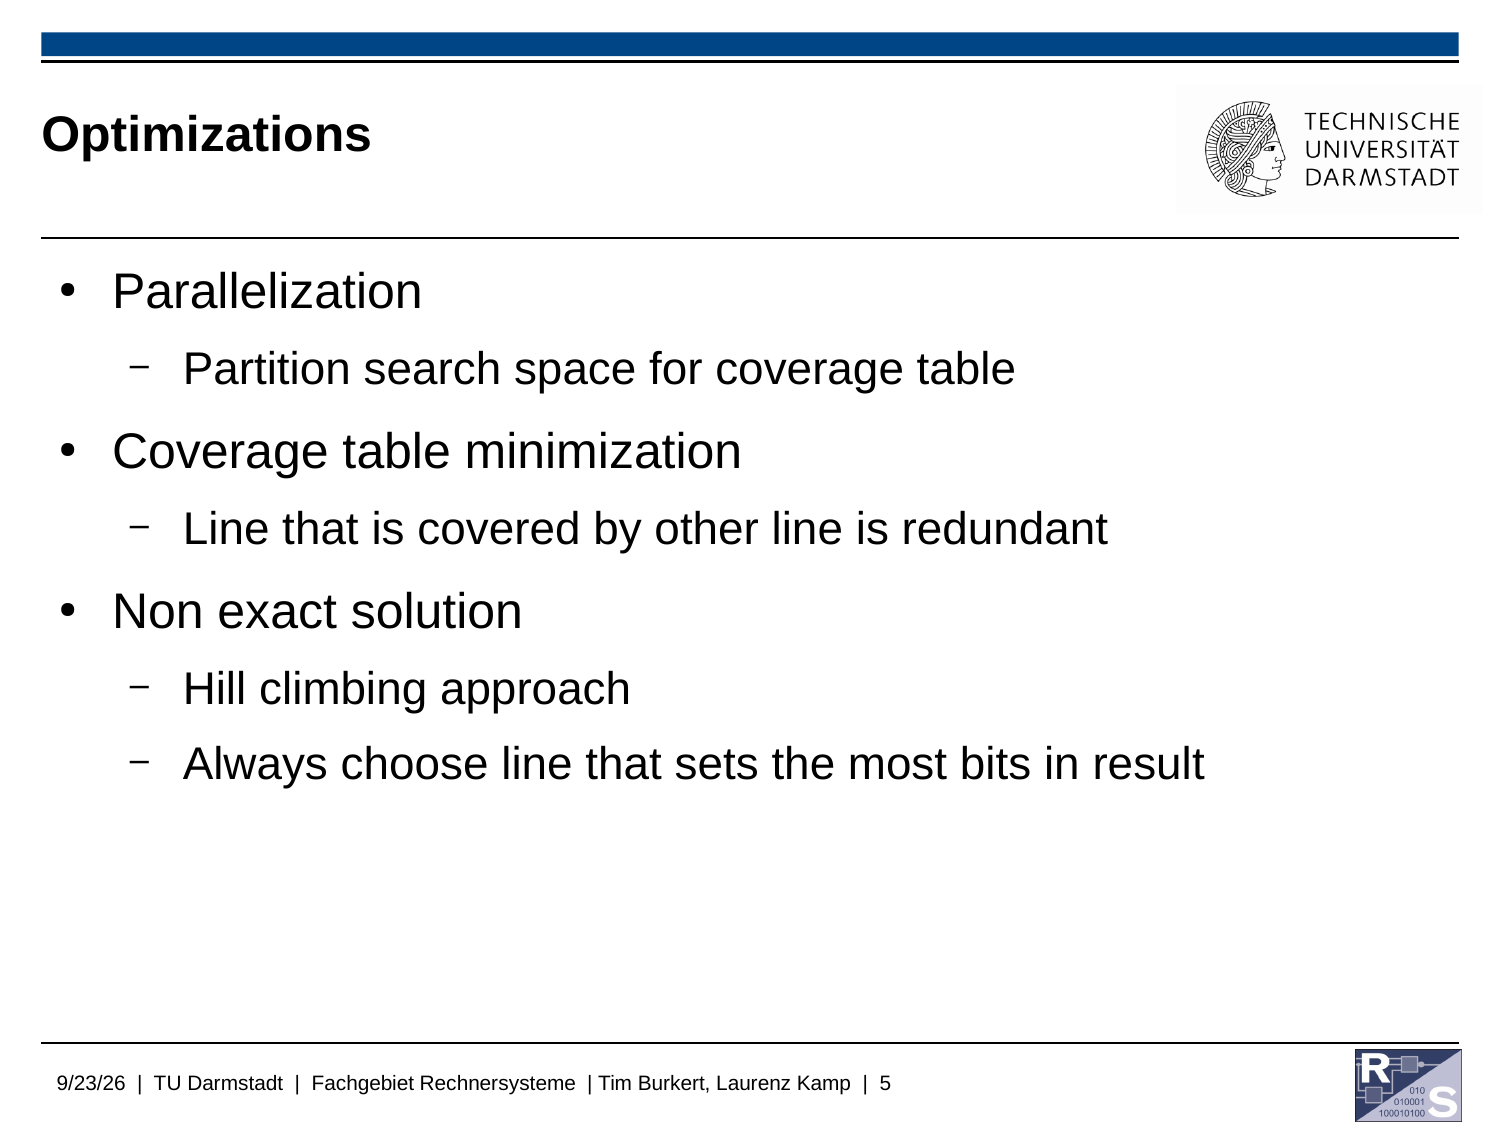

# Optimizations
Parallelization
Partition search space for coverage table
Coverage table minimization
Line that is covered by other line is redundant
Non exact solution
Hill climbing approach
Always choose line that sets the most bits in result